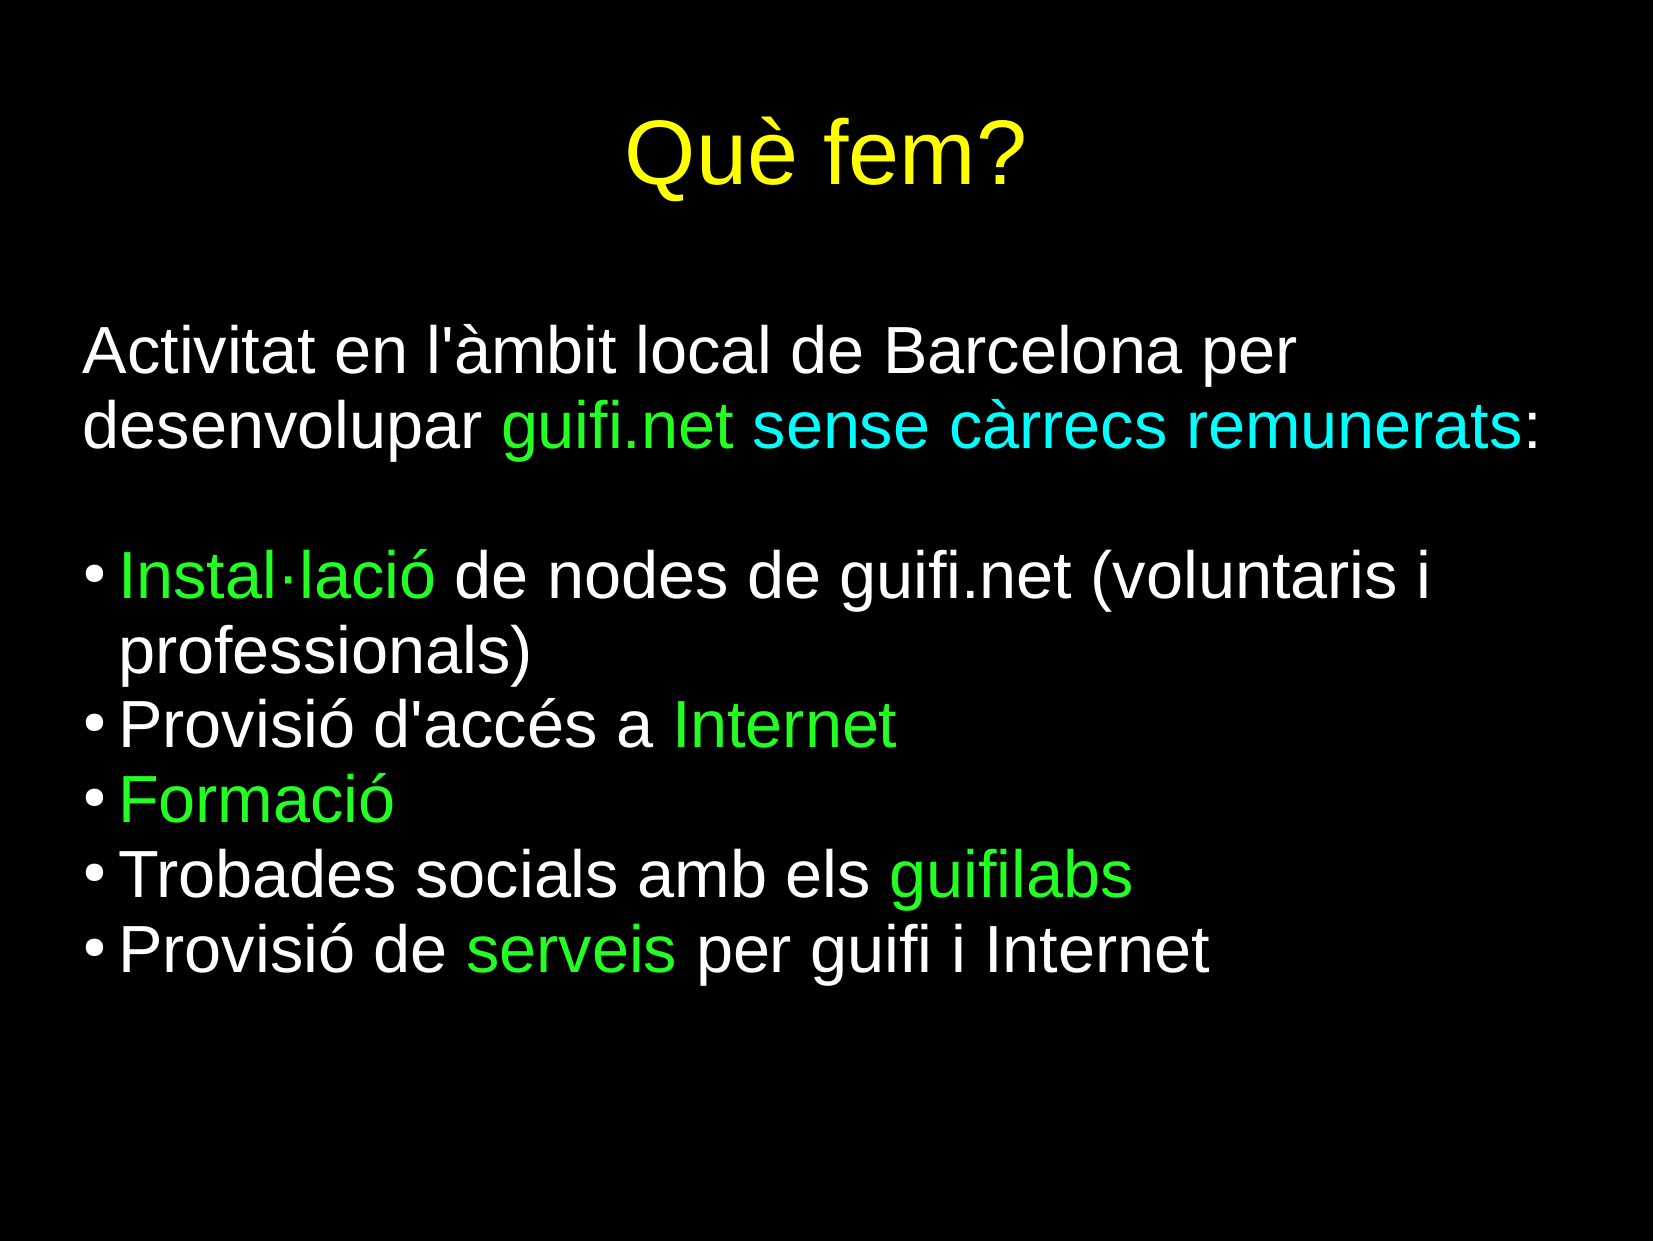

# Què fem?
Activitat en l'àmbit local de Barcelona per desenvolupar guifi.net sense càrrecs remunerats:
Instal·lació de nodes de guifi.net (voluntaris i professionals)
Provisió d'accés a Internet
Formació
Trobades socials amb els guifilabs
Provisió de serveis per guifi i Internet